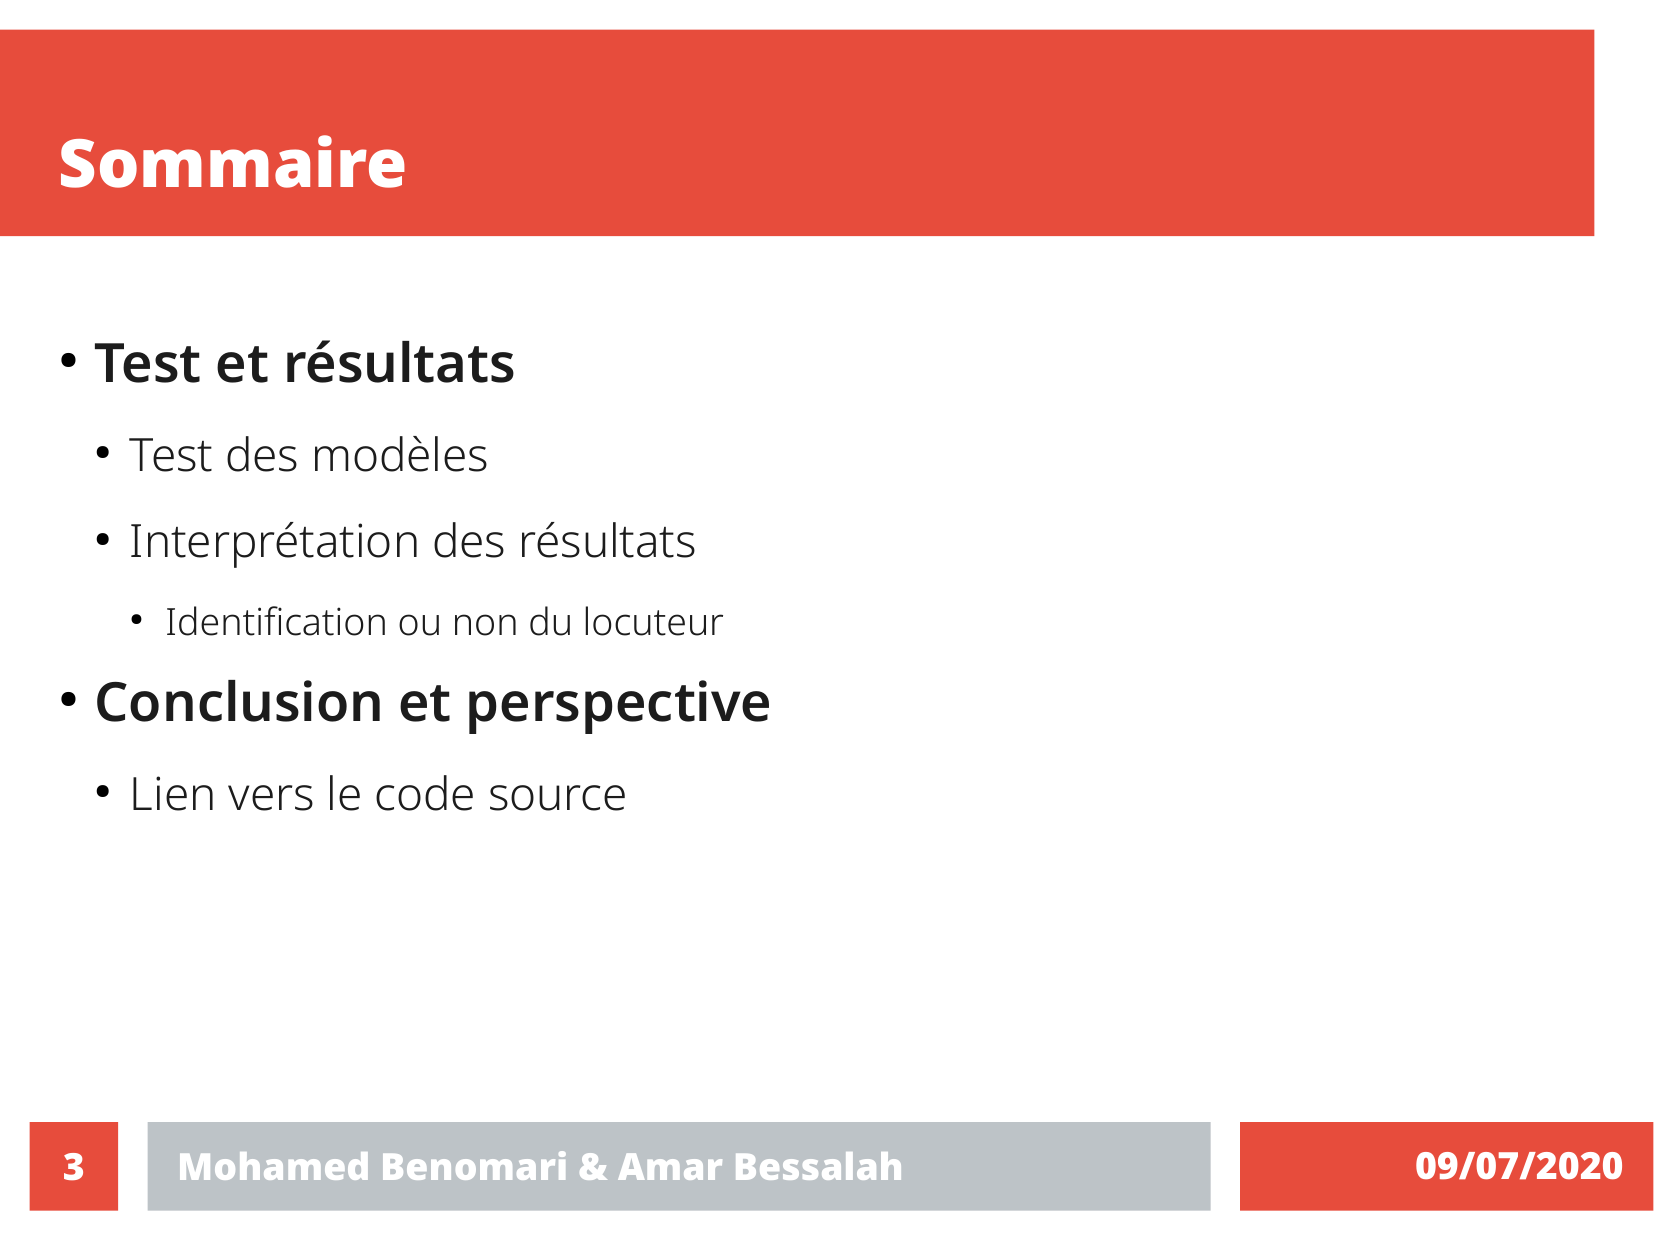

# Sommaire
Test et résultats
Test des modèles
Interprétation des résultats
Identification ou non du locuteur
Conclusion et perspective
Lien vers le code source
3
Mohamed Benomari & Amar Bessalah
09/07/2020